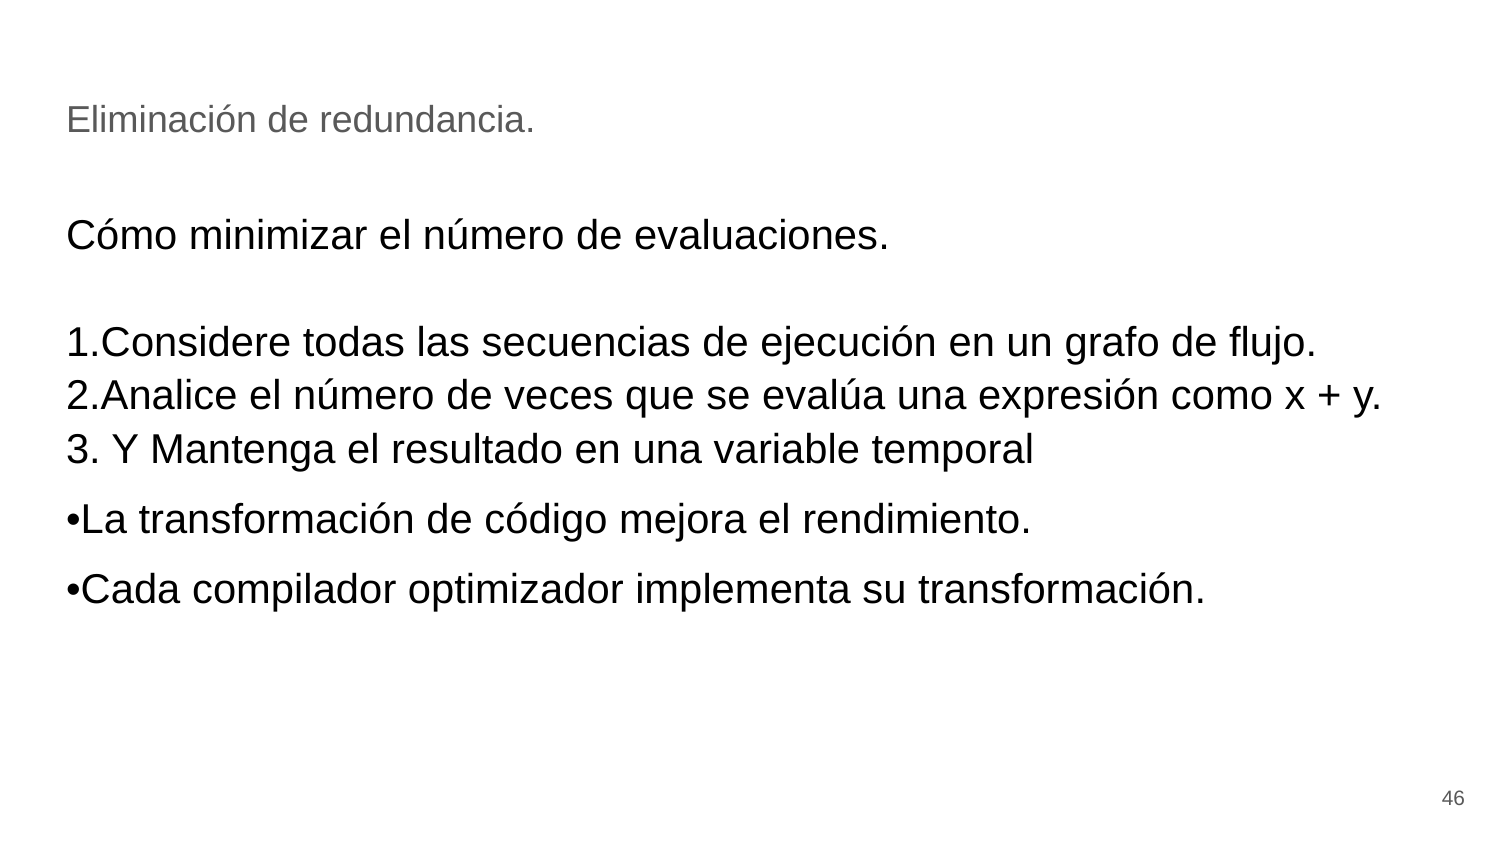

# Eliminación de redundancia.
Cómo minimizar el número de evaluaciones.
1.Considere todas las secuencias de ejecución en un grafo de flujo.
2.Analice el número de veces que se evalúa una expresión como x + y.
3. Y Mantenga el resultado en una variable temporal
•La transformación de código mejora el rendimiento.
•Cada compilador optimizador implementa su transformación.